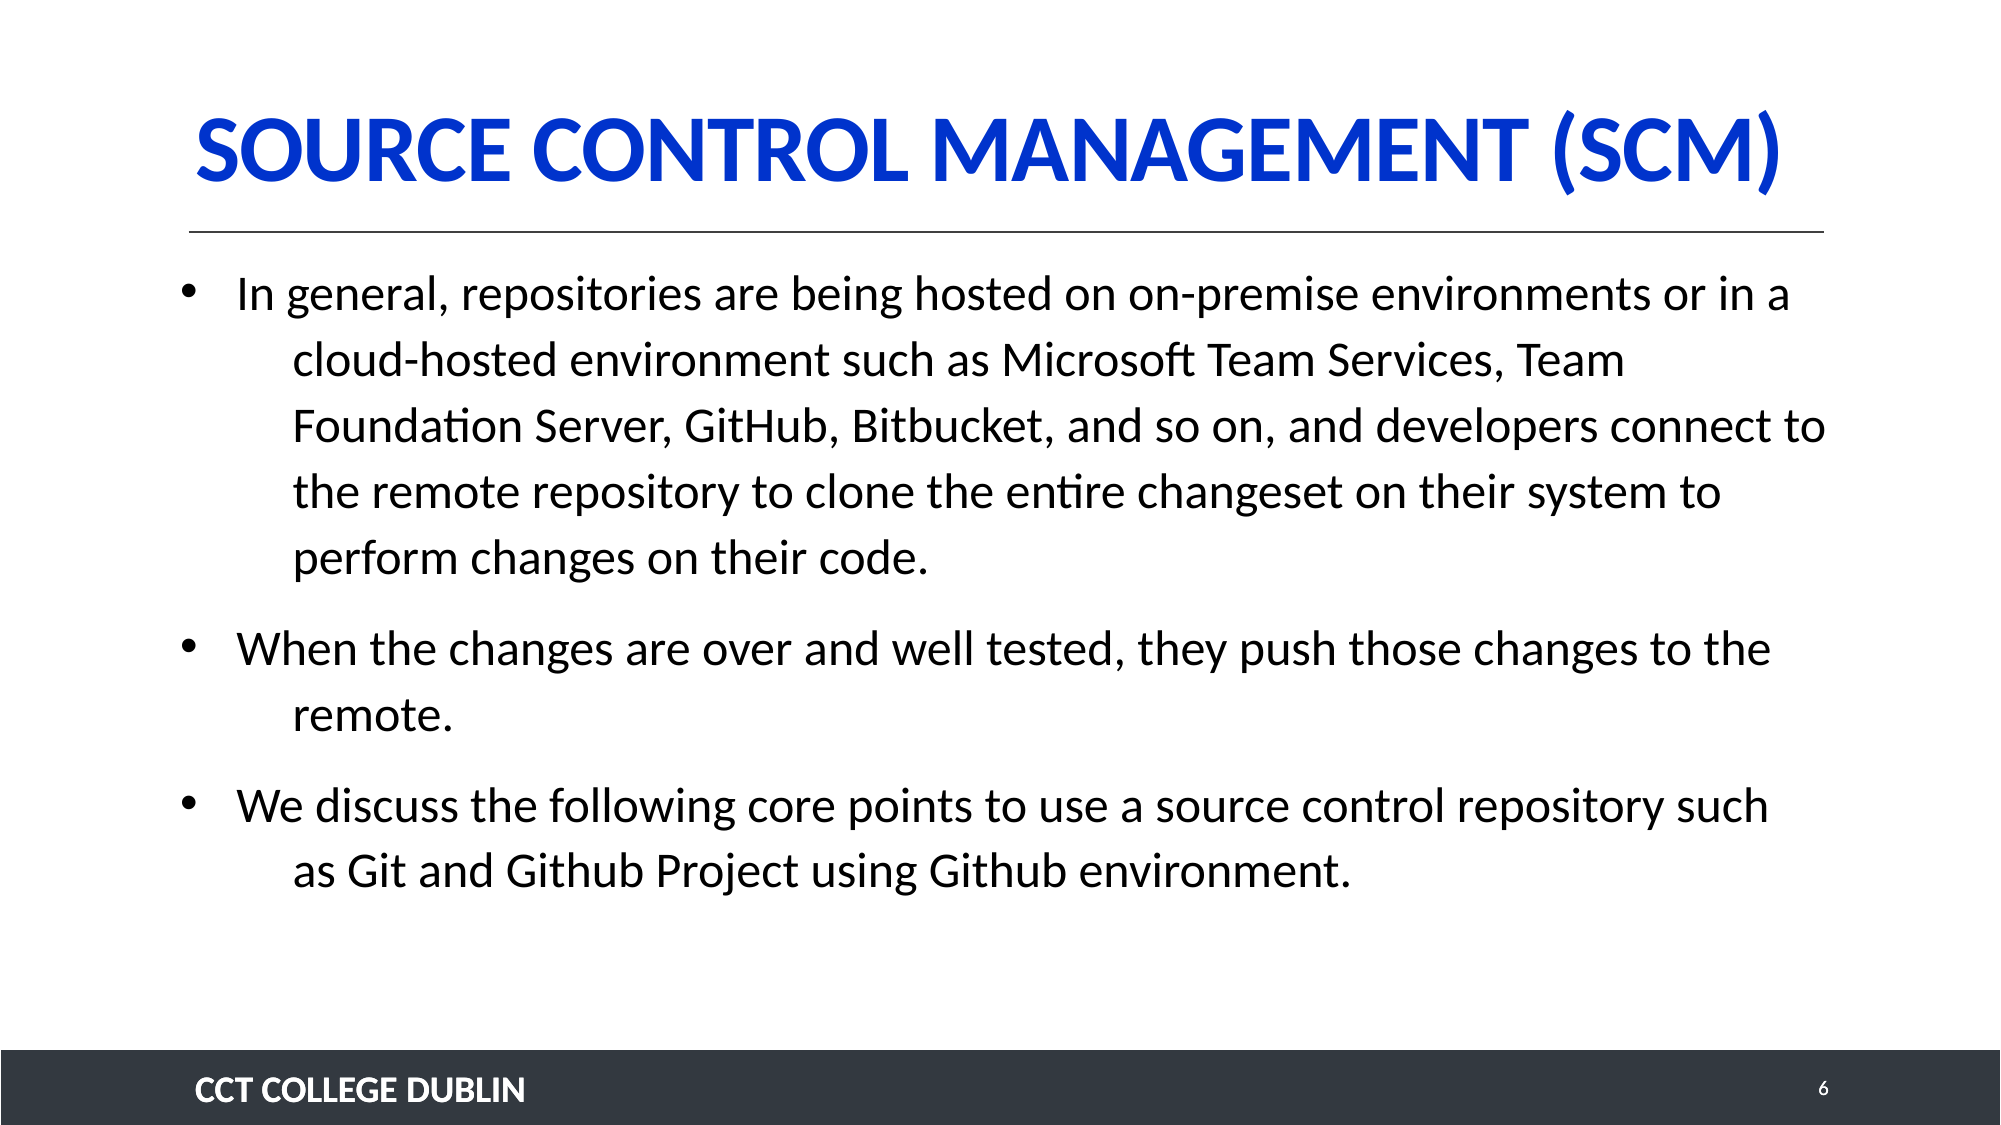

# SOURCE CONTROL MANAGEMENT (SCM)
In general, repositories are being hosted on on-premise environments or in a cloud-hosted environment such as Microsoft Team Services, Team Foundation Server, GitHub, Bitbucket, and so on, and developers connect to the remote repository to clone the entire changeset on their system to perform changes on their code.
When the changes are over and well tested, they push those changes to the remote.
We discuss the following core points to use a source control repository such as Git and Github Project using Github environment.
CCT COLLEGE DUBLIN
CCT COLLEGE DUBLIN
6
6